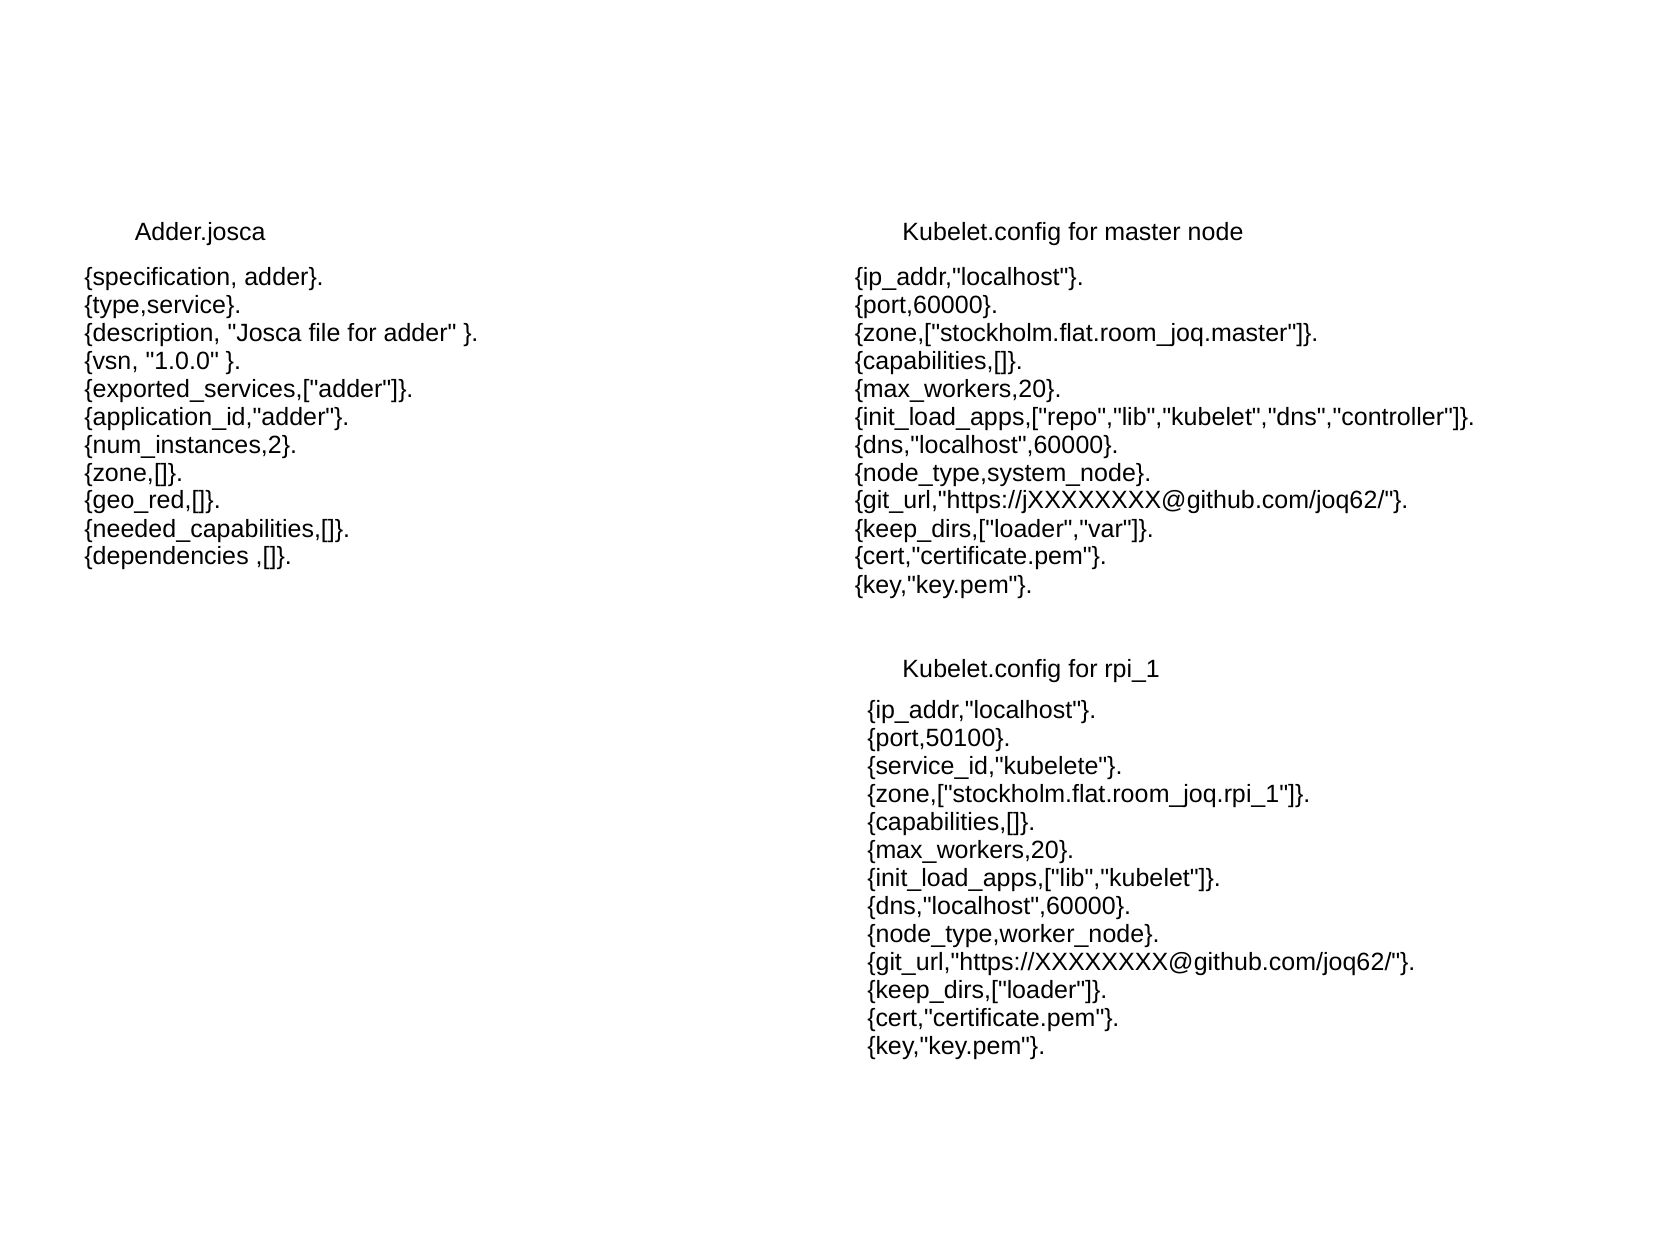

Adder.josca
Kubelet.config for master node
{specification, adder}.
{type,service}.
{description, "Josca file for adder" }.
{vsn, "1.0.0" }.
{exported_services,["adder"]}.
{application_id,"adder"}.
{num_instances,2}.
{zone,[]}.
{geo_red,[]}.
{needed_capabilities,[]}.
{dependencies ,[]}.
{ip_addr,"localhost"}.
{port,60000}.
{zone,["stockholm.flat.room_joq.master"]}.
{capabilities,[]}.
{max_workers,20}.
{init_load_apps,["repo","lib","kubelet","dns","controller"]}.
{dns,"localhost",60000}.
{node_type,system_node}.
{git_url,"https://jXXXXXXXX@github.com/joq62/"}.
{keep_dirs,["loader","var"]}.
{cert,"certificate.pem"}.
{key,"key.pem"}.
Kubelet.config for rpi_1
{ip_addr,"localhost"}.
{port,50100}.
{service_id,"kubelete"}.
{zone,["stockholm.flat.room_joq.rpi_1"]}.
{capabilities,[]}.
{max_workers,20}.
{init_load_apps,["lib","kubelet"]}.
{dns,"localhost",60000}.
{node_type,worker_node}.
{git_url,"https://XXXXXXXX@github.com/joq62/"}.
{keep_dirs,["loader"]}.
{cert,"certificate.pem"}.
{key,"key.pem"}.